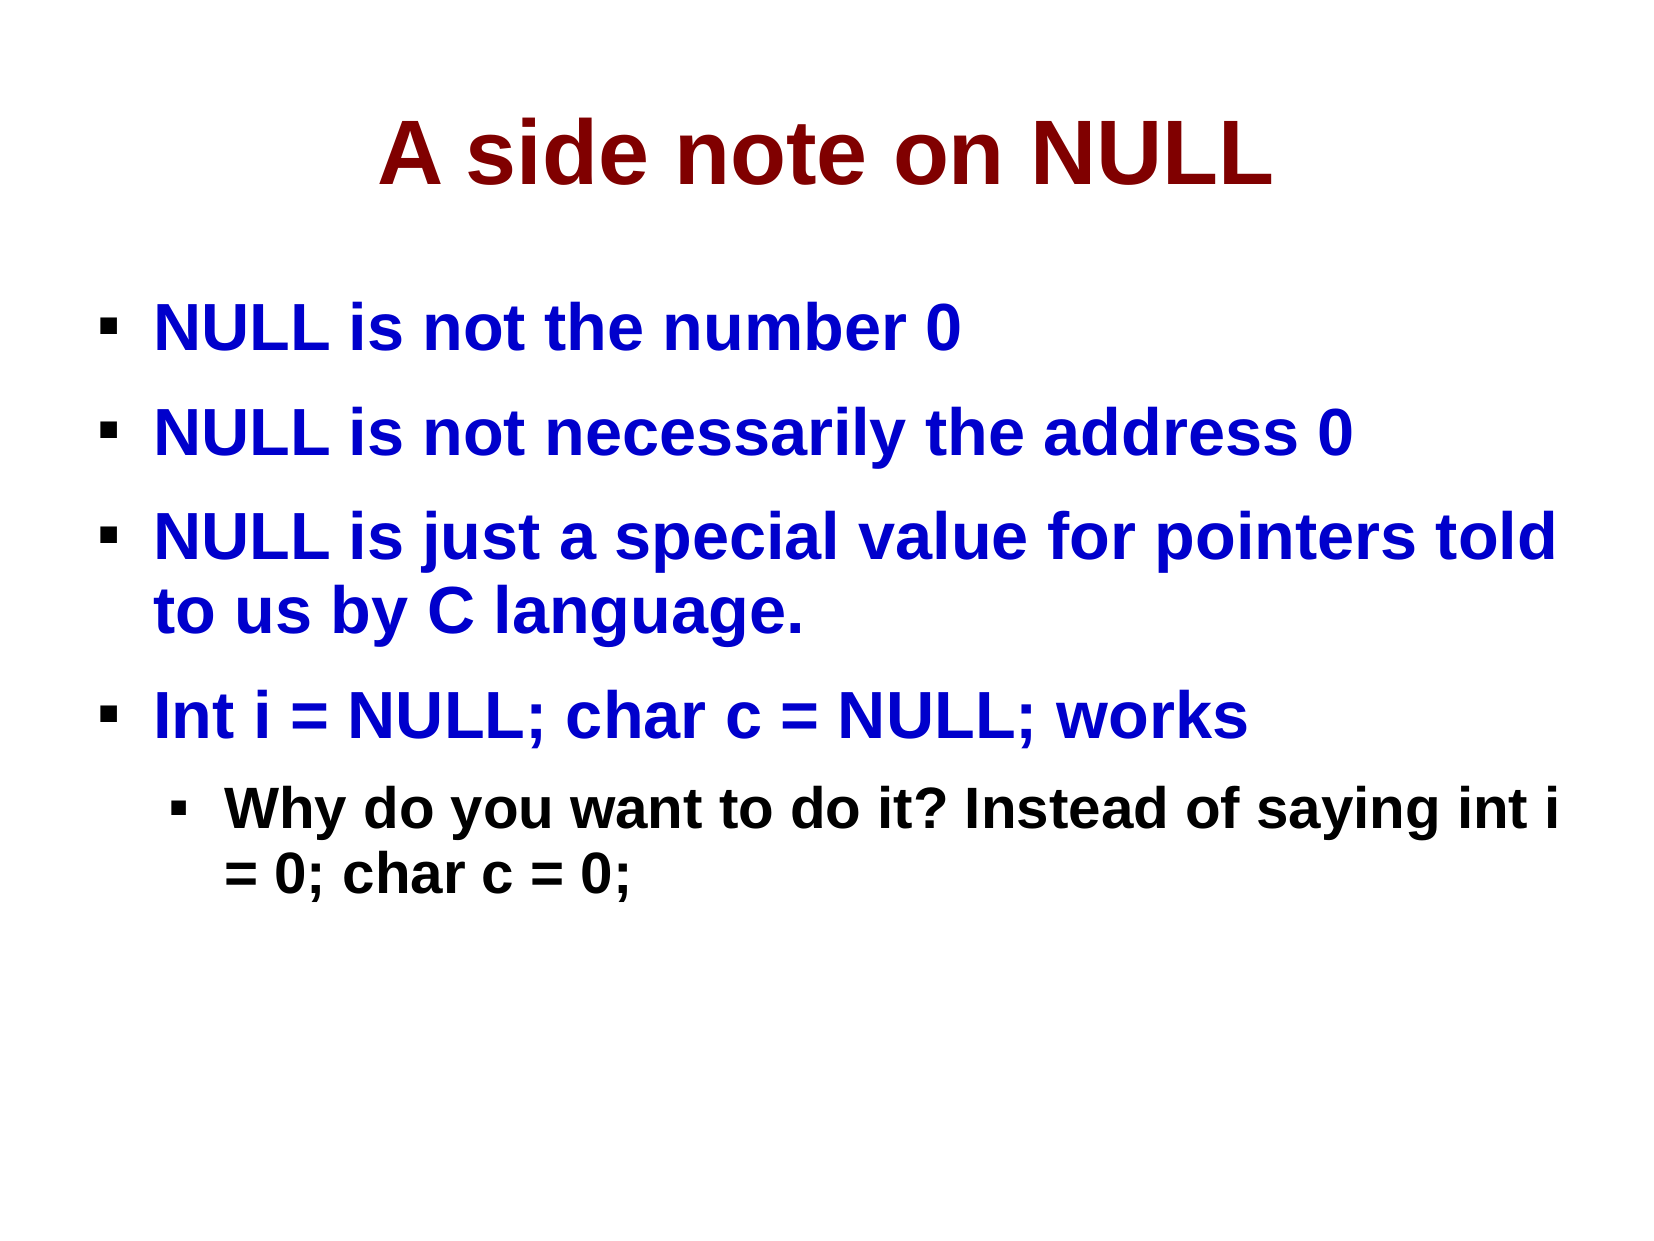

# A side note on NULL
NULL is not the number 0
NULL is not necessarily the address 0
NULL is just a special value for pointers told to us by C language.
Int i = NULL; char c = NULL; works
Why do you want to do it? Instead of saying int i = 0; char c = 0;